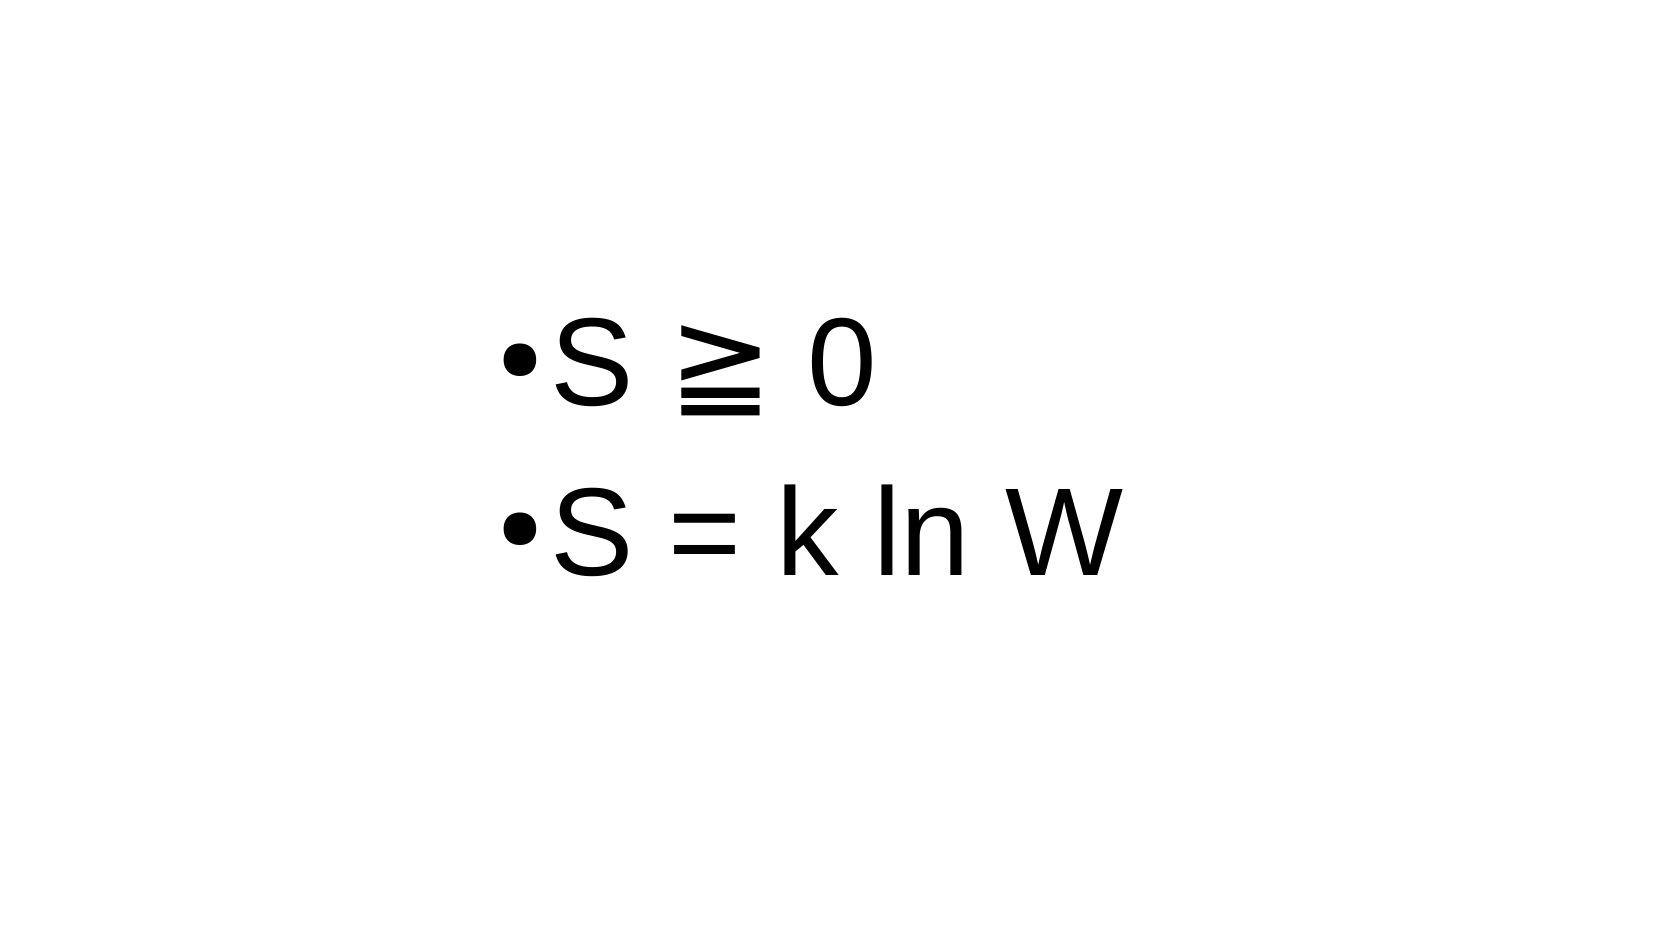

# S ≧ 0
S = k ln W